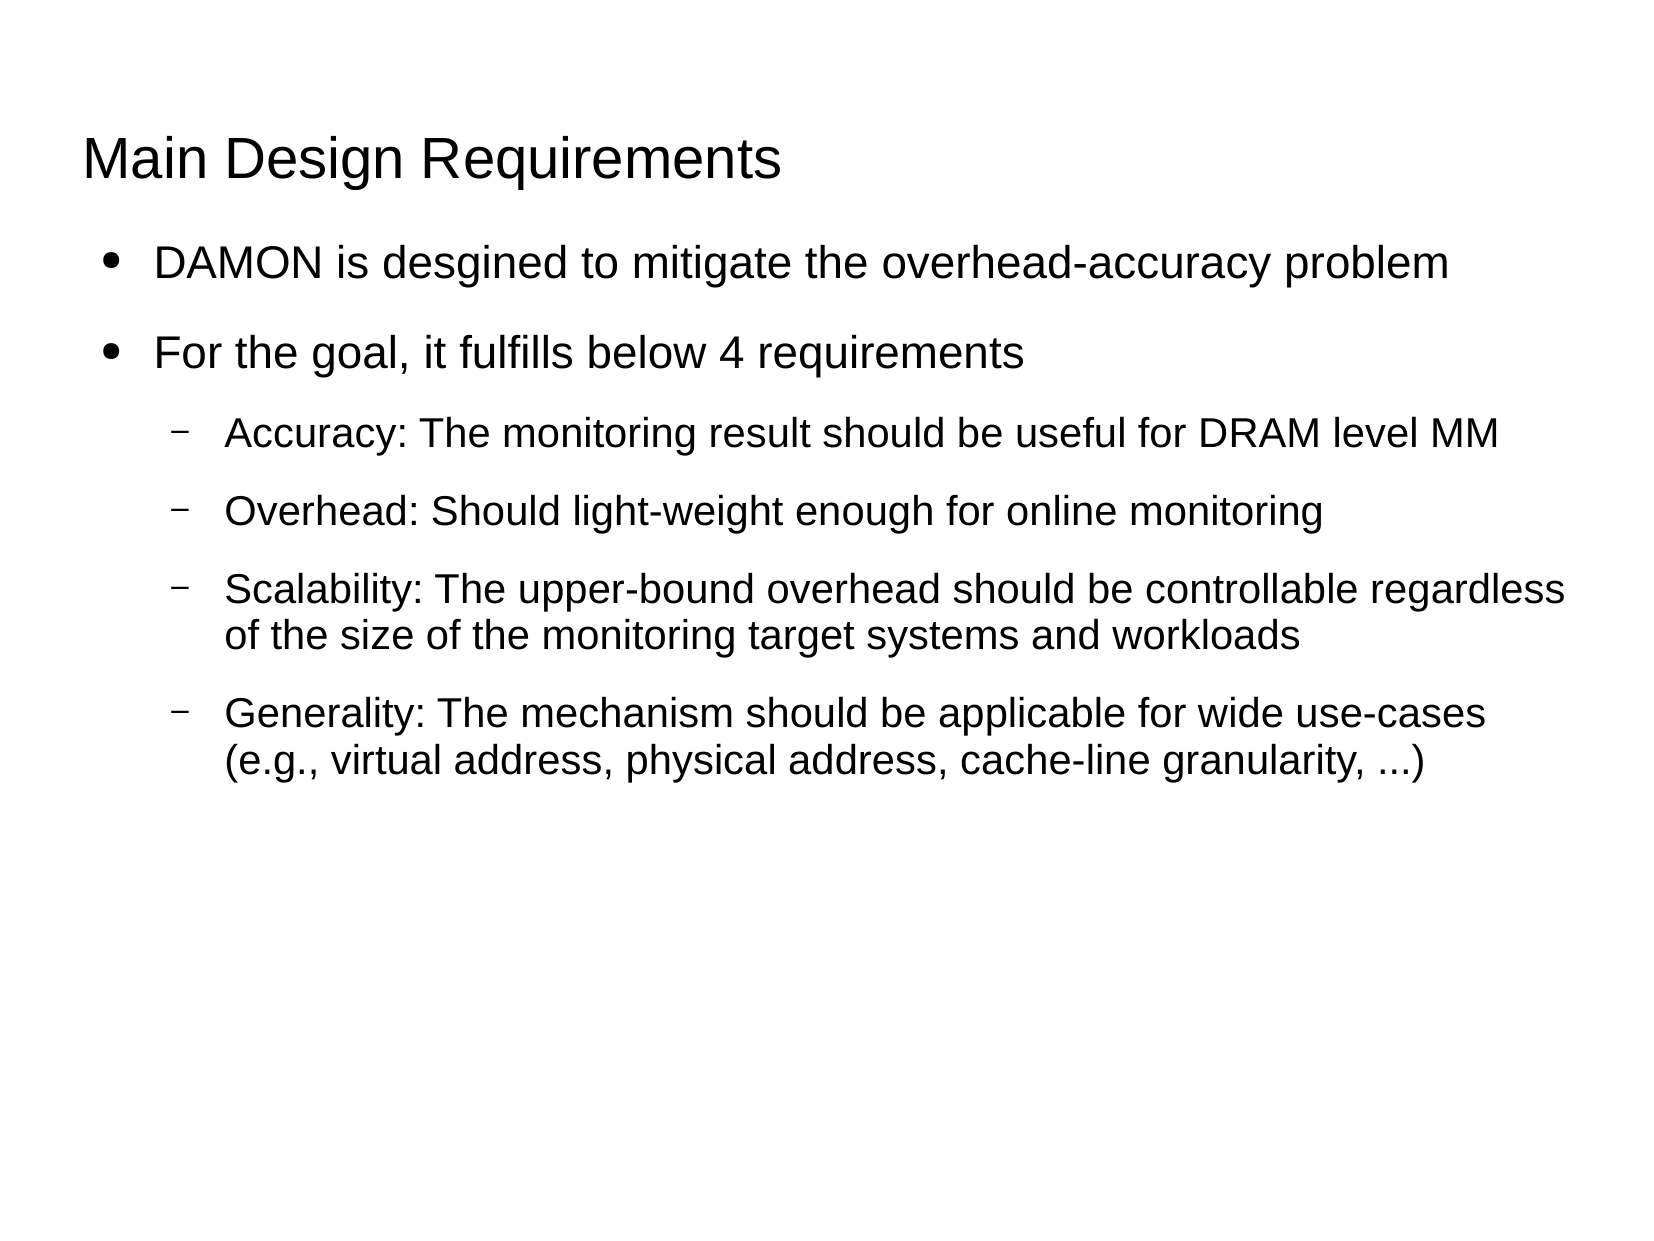

# Main Design Requirements
DAMON is desgined to mitigate the overhead-accuracy problem
For the goal, it fulfills below 4 requirements
Accuracy: The monitoring result should be useful for DRAM level MM
Overhead: Should light-weight enough for online monitoring
Scalability: The upper-bound overhead should be controllable regardless of the size of the monitoring target systems and workloads
Generality: The mechanism should be applicable for wide use-cases (e.g., virtual address, physical address, cache-line granularity, ...)